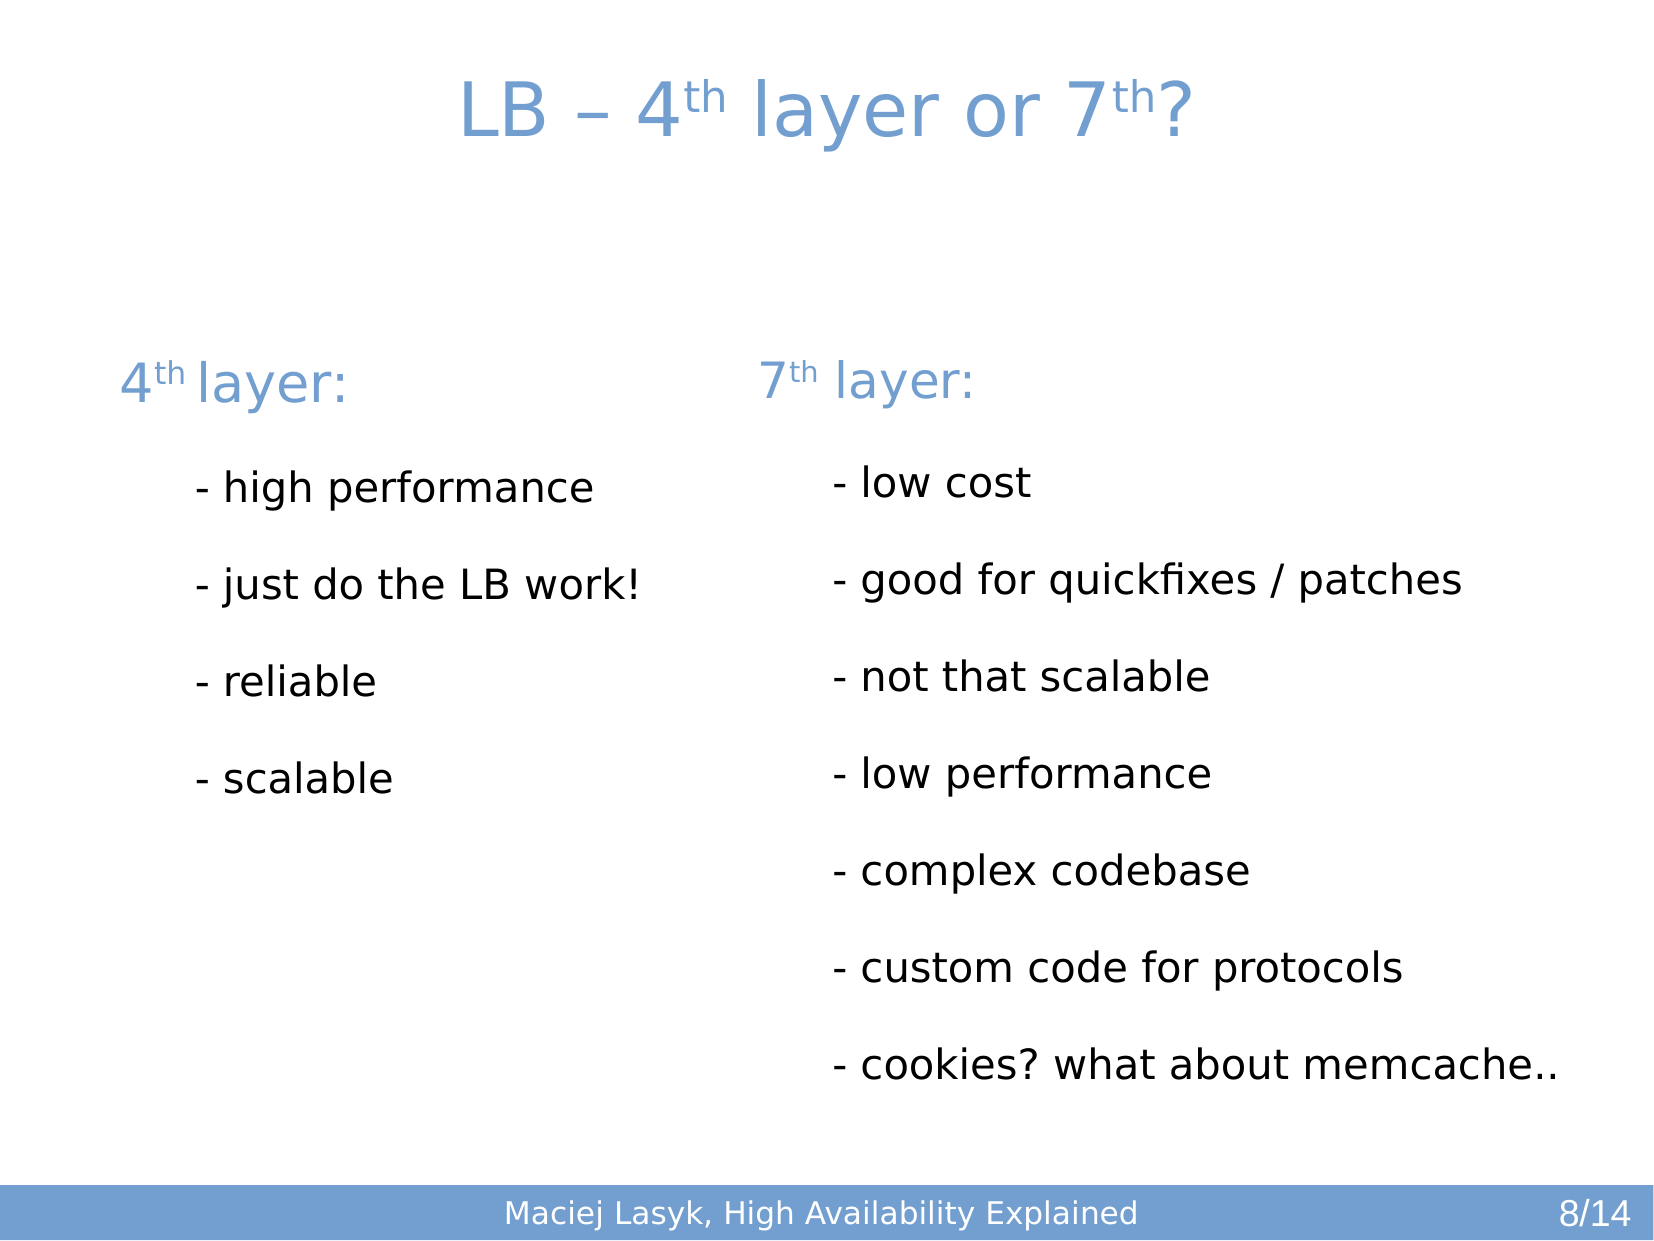

LB – 4th layer or 7th?
4th layer:
	- high performance
	- just do the LB work!
	- reliable
	- scalable
7th layer:
	- low cost
	- good for quickfixes / patches
	- not that scalable
	- low performance
	- complex codebase
	- custom code for protocols
	- cookies? what about memcache..
 8/14
Maciej Lasyk, High Availability Explained